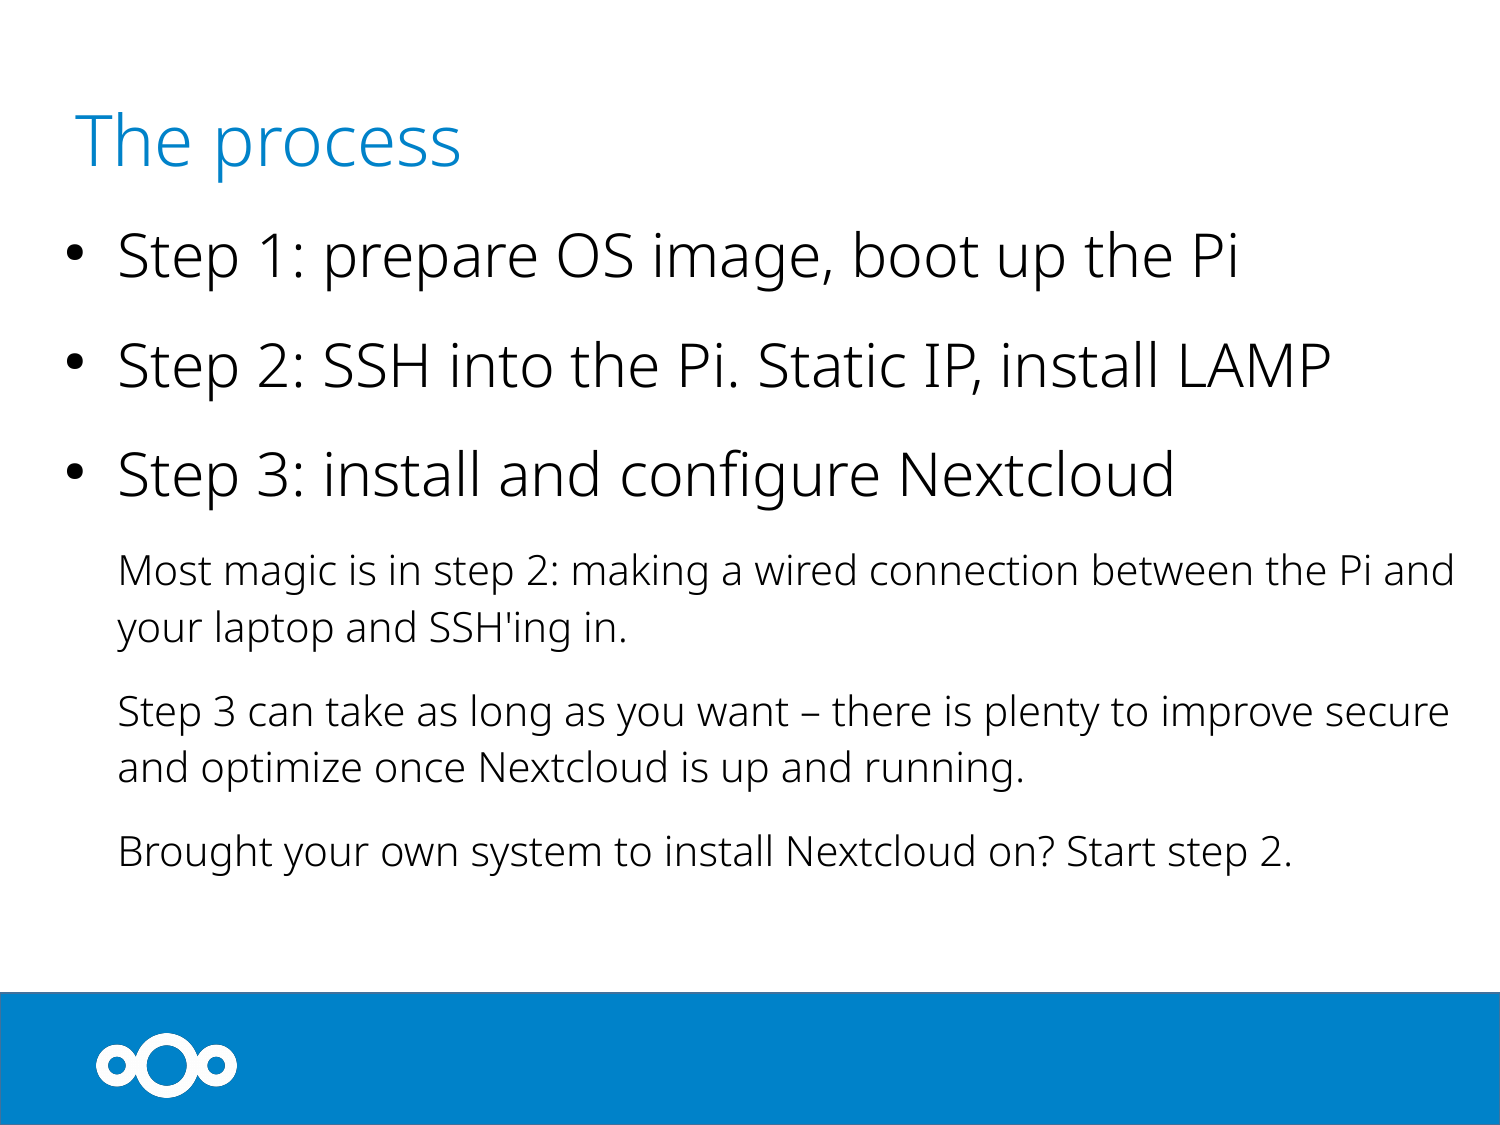

# The process
Step 1: prepare OS image, boot up the Pi
Step 2: SSH into the Pi. Static IP, install LAMP
Step 3: install and configure Nextcloud
Most magic is in step 2: making a wired connection between the Pi and your laptop and SSH'ing in.
Step 3 can take as long as you want – there is plenty to improve secure and optimize once Nextcloud is up and running.
Brought your own system to install Nextcloud on? Start step 2.